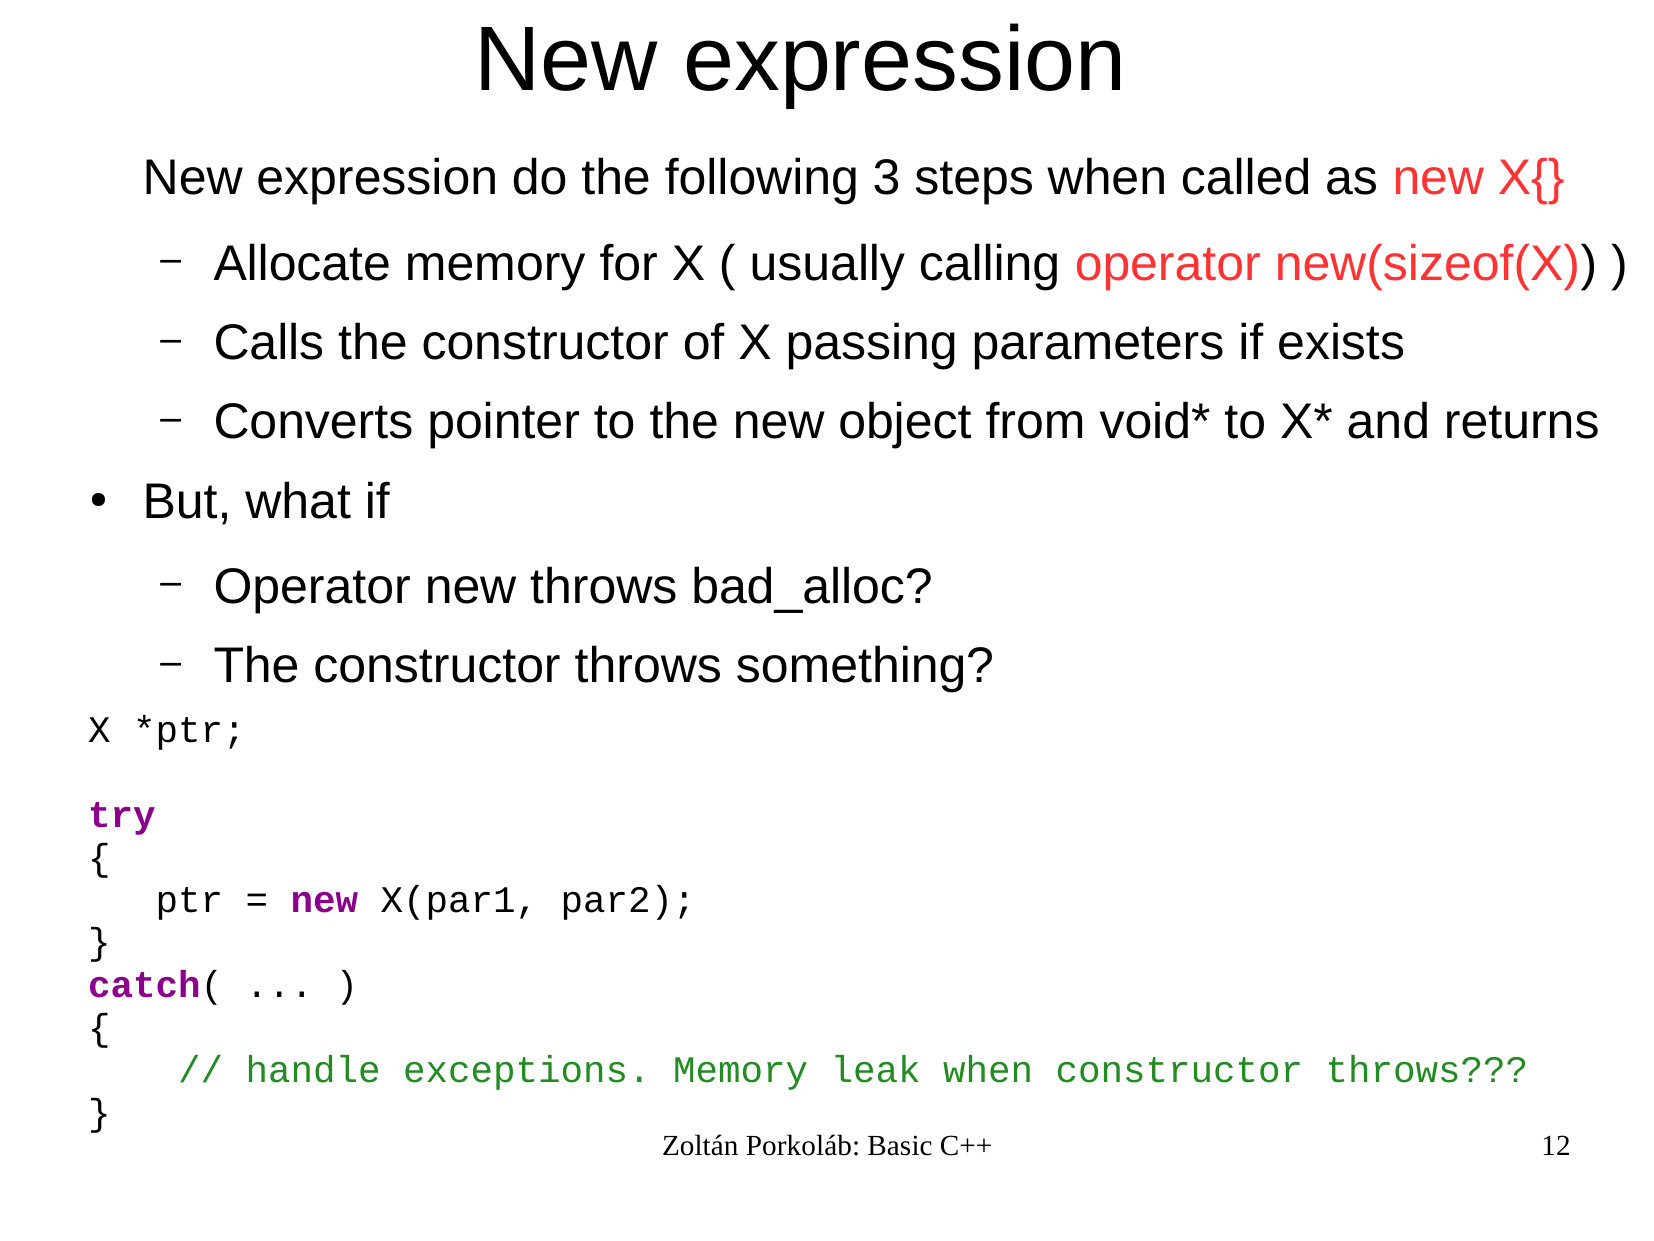

# New expression
New expression do the following 3 steps when called as new X{}
Allocate memory for X ( usually calling operator new(sizeof(X)) )
Calls the constructor of X passing parameters if exists
Converts pointer to the new object from void* to X* and returns
But, what if
Operator new throws bad_alloc?
The constructor throws something?
X *ptr;
try
{
 ptr = new X(par1, par2);
}
catch( ... )
{
 // handle exceptions. Memory leak when constructor throws???
}
Zoltán Porkoláb: Basic C++
12